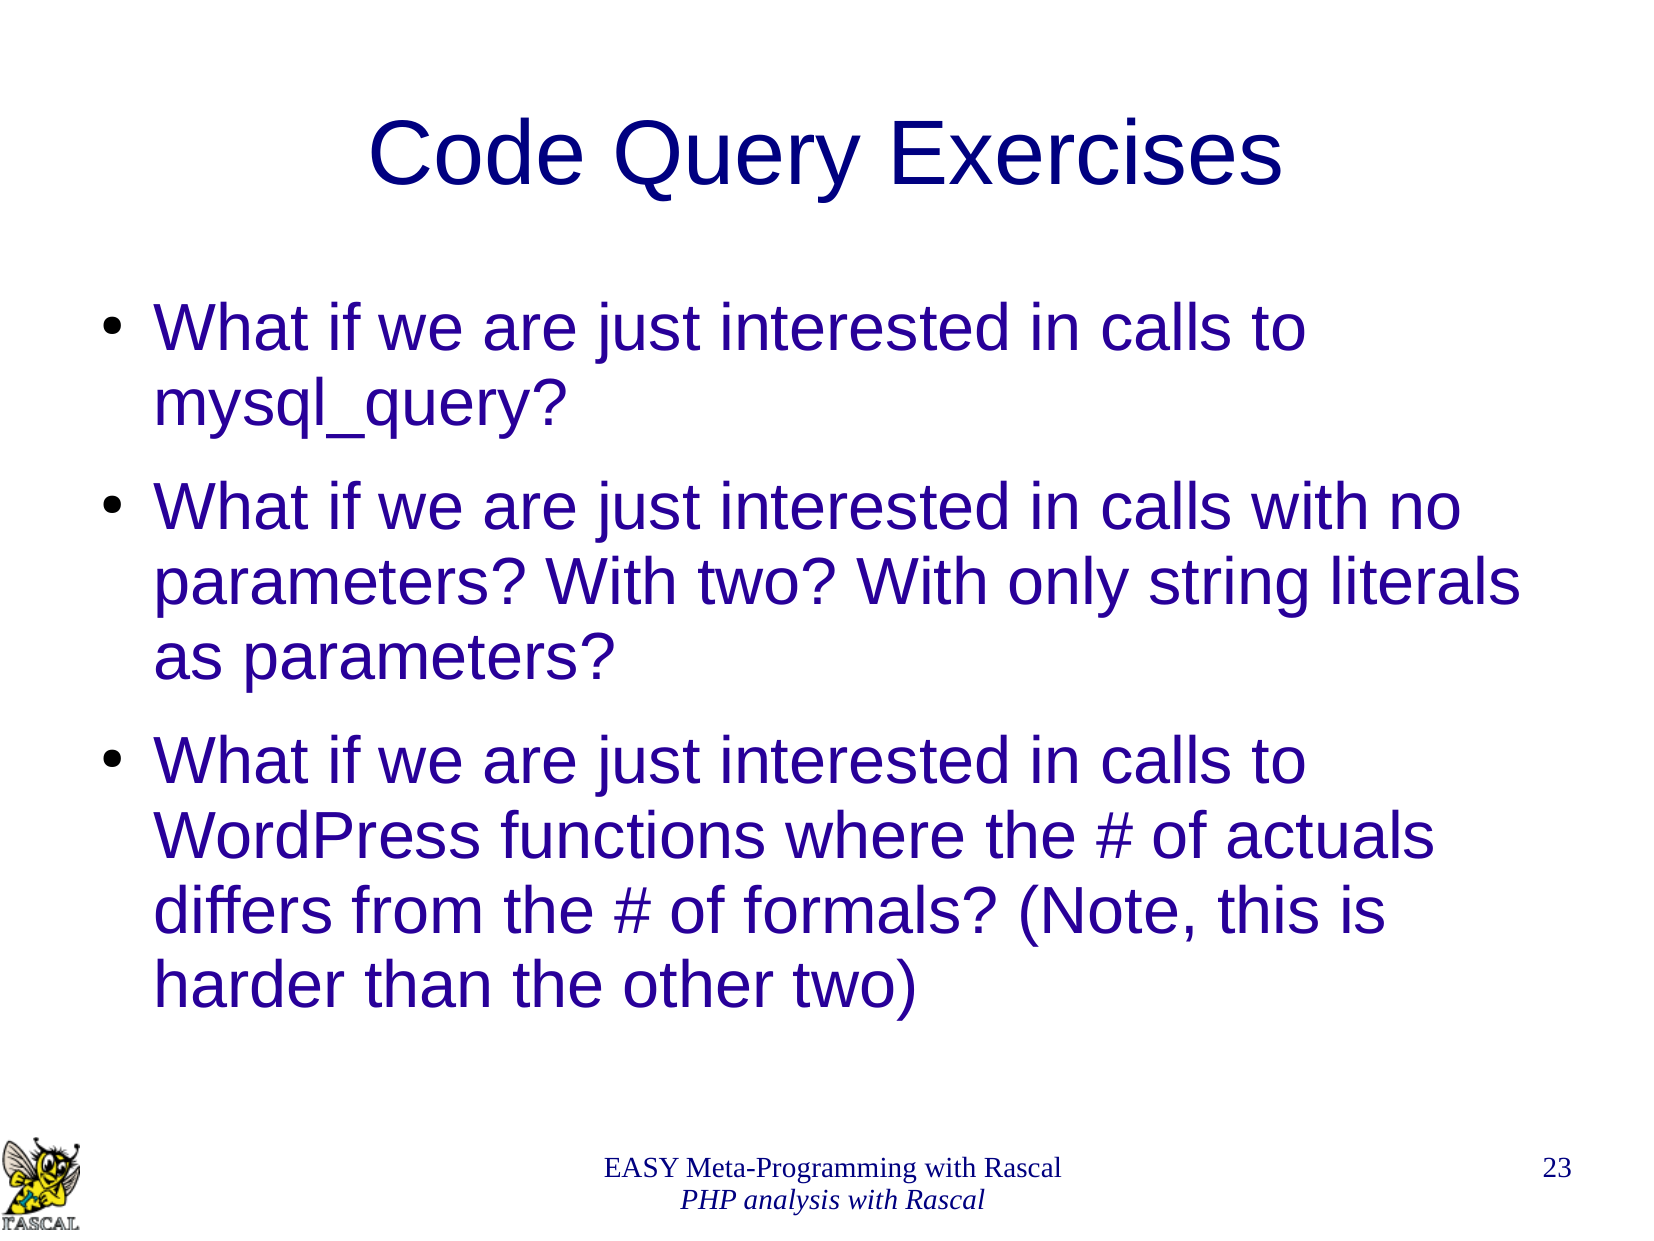

# Code Query Exercises
What if we are just interested in calls to mysql_query?
What if we are just interested in calls with no parameters? With two? With only string literals as parameters?
What if we are just interested in calls to WordPress functions where the # of actuals differs from the # of formals? (Note, this is harder than the other two)
23